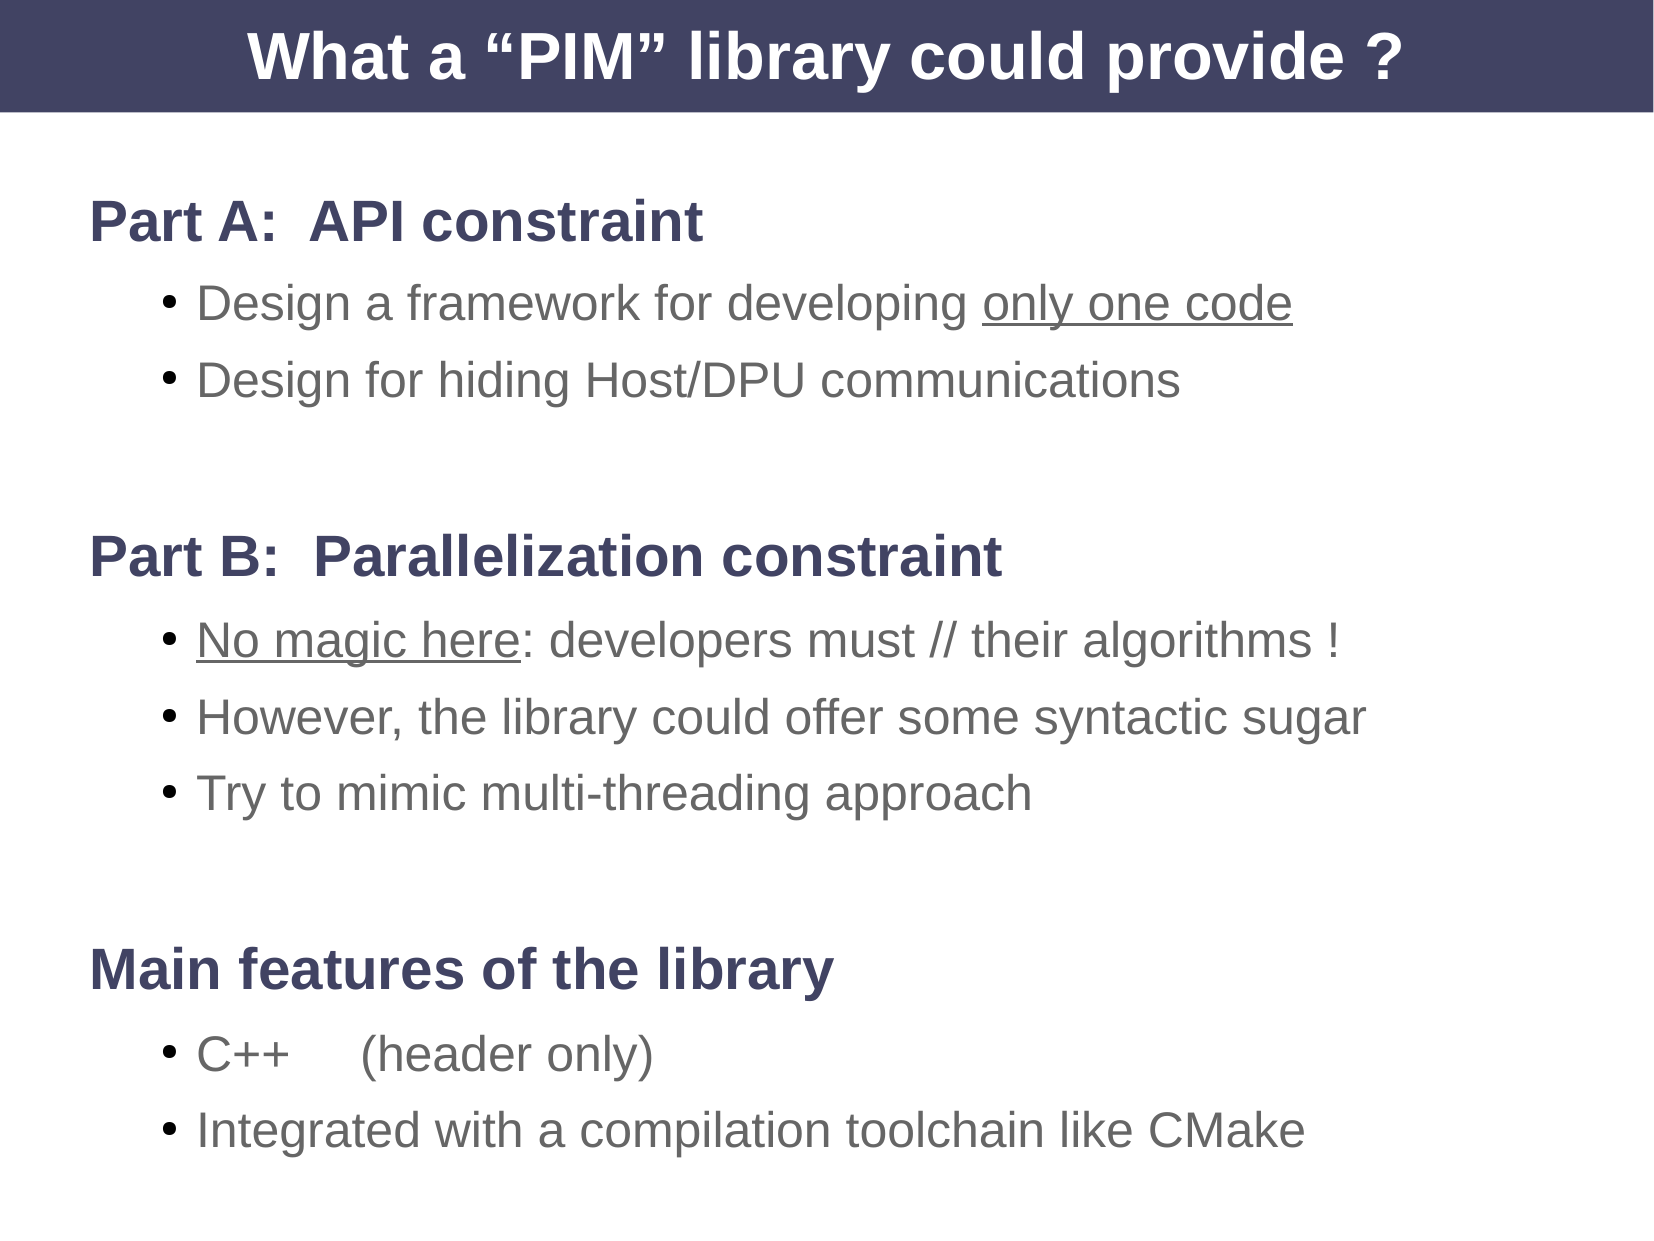

What a “PIM” library could provide ?
Part A: API constraint
Design a framework for developing only one code
Design for hiding Host/DPU communications
Part B: Parallelization constraint
No magic here: developers must // their algorithms !
However, the library could offer some syntactic sugar
Try to mimic multi-threading approach
Main features of the library
C++ (header only)
Integrated with a compilation toolchain like CMake